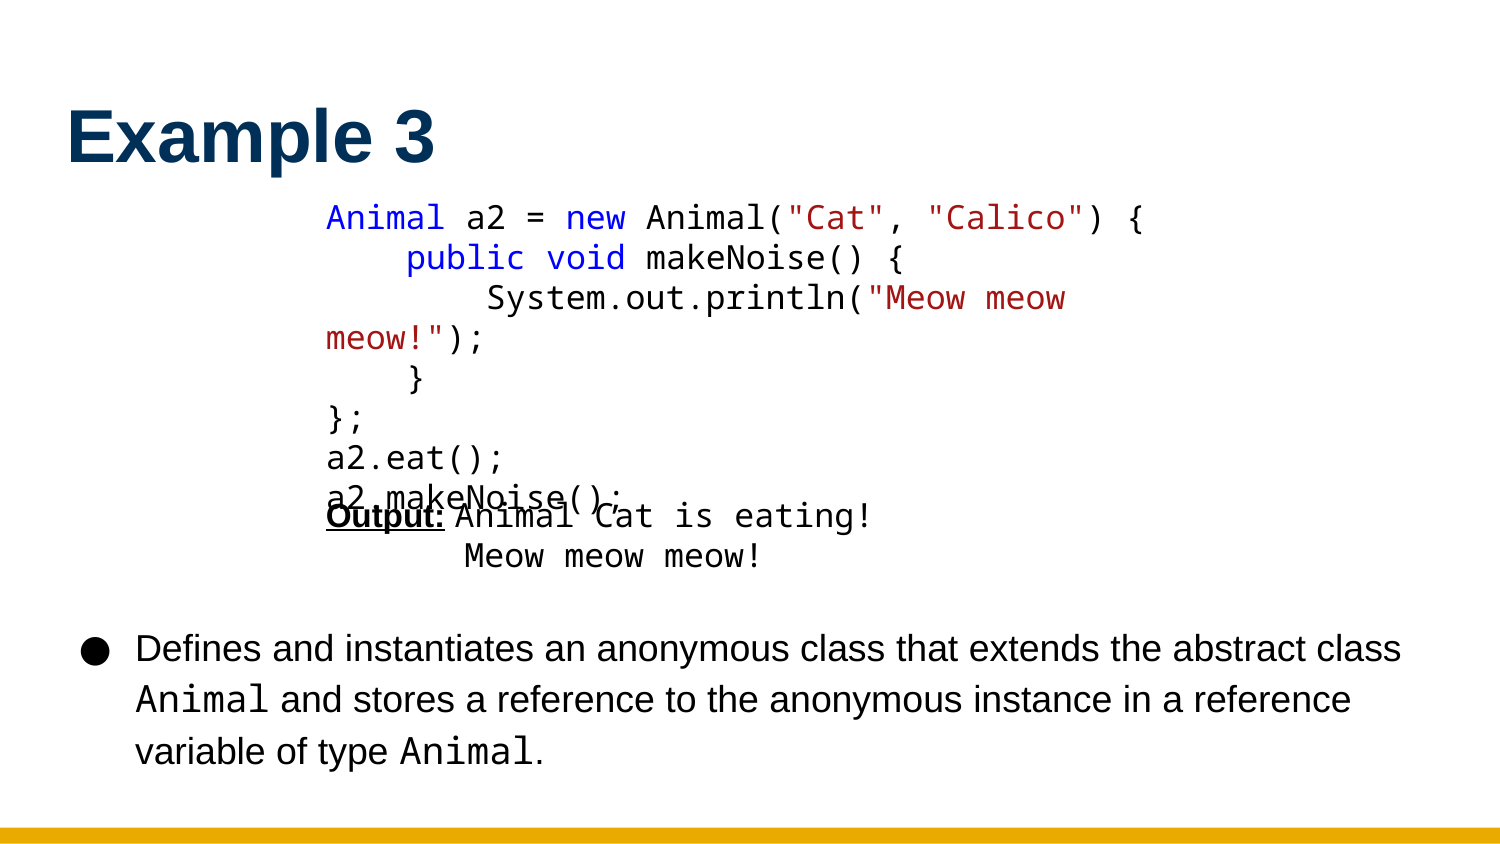

# Example 3
Animal a2 = new Animal("Cat", "Calico") {
 public void makeNoise() {
 System.out.println("Meow meow meow!");
 }
};
a2.eat();
a2.makeNoise();
Output: Animal Cat is eating!
 Meow meow meow!
Defines and instantiates an anonymous class that extends the abstract class Animal and stores a reference to the anonymous instance in a reference variable of type Animal.